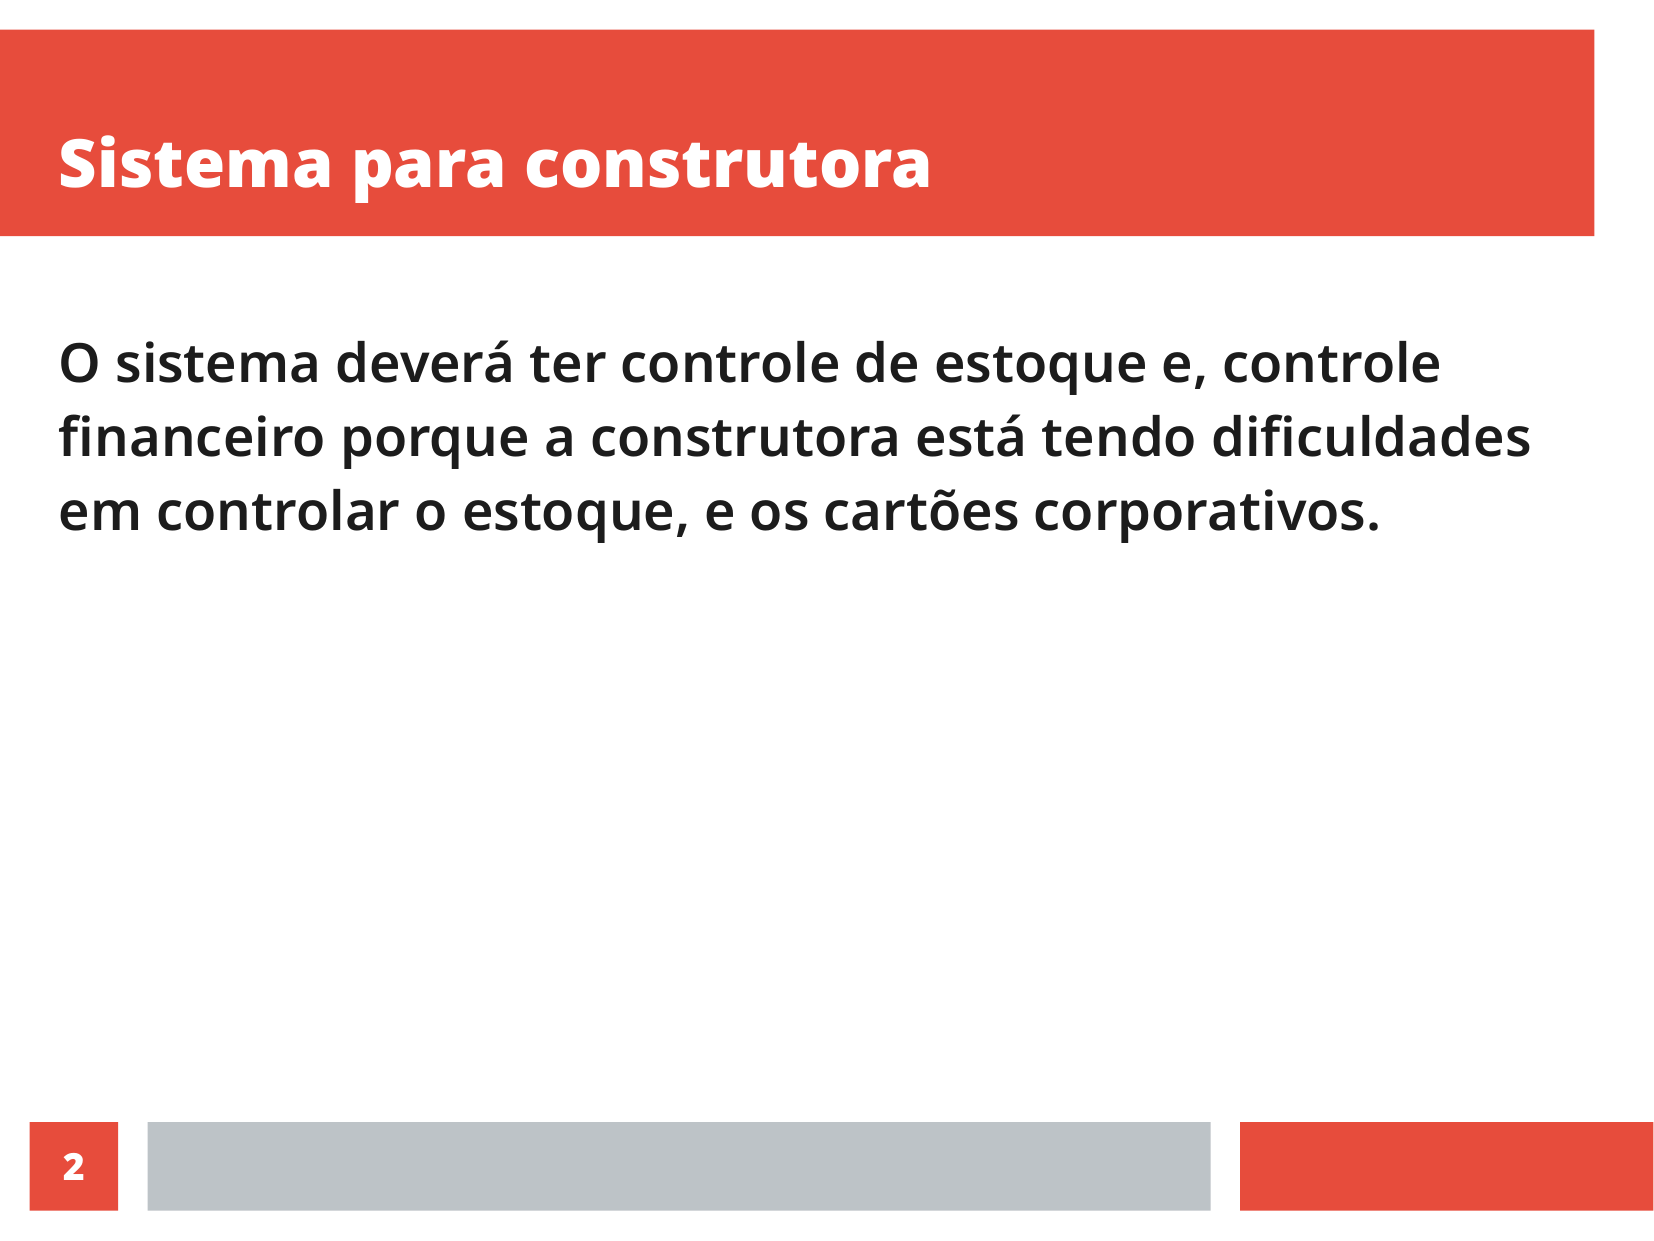

# Sistema para construtora
O sistema deverá ter controle de estoque e, controle financeiro porque a construtora está tendo dificuldades em controlar o estoque, e os cartões corporativos.
2